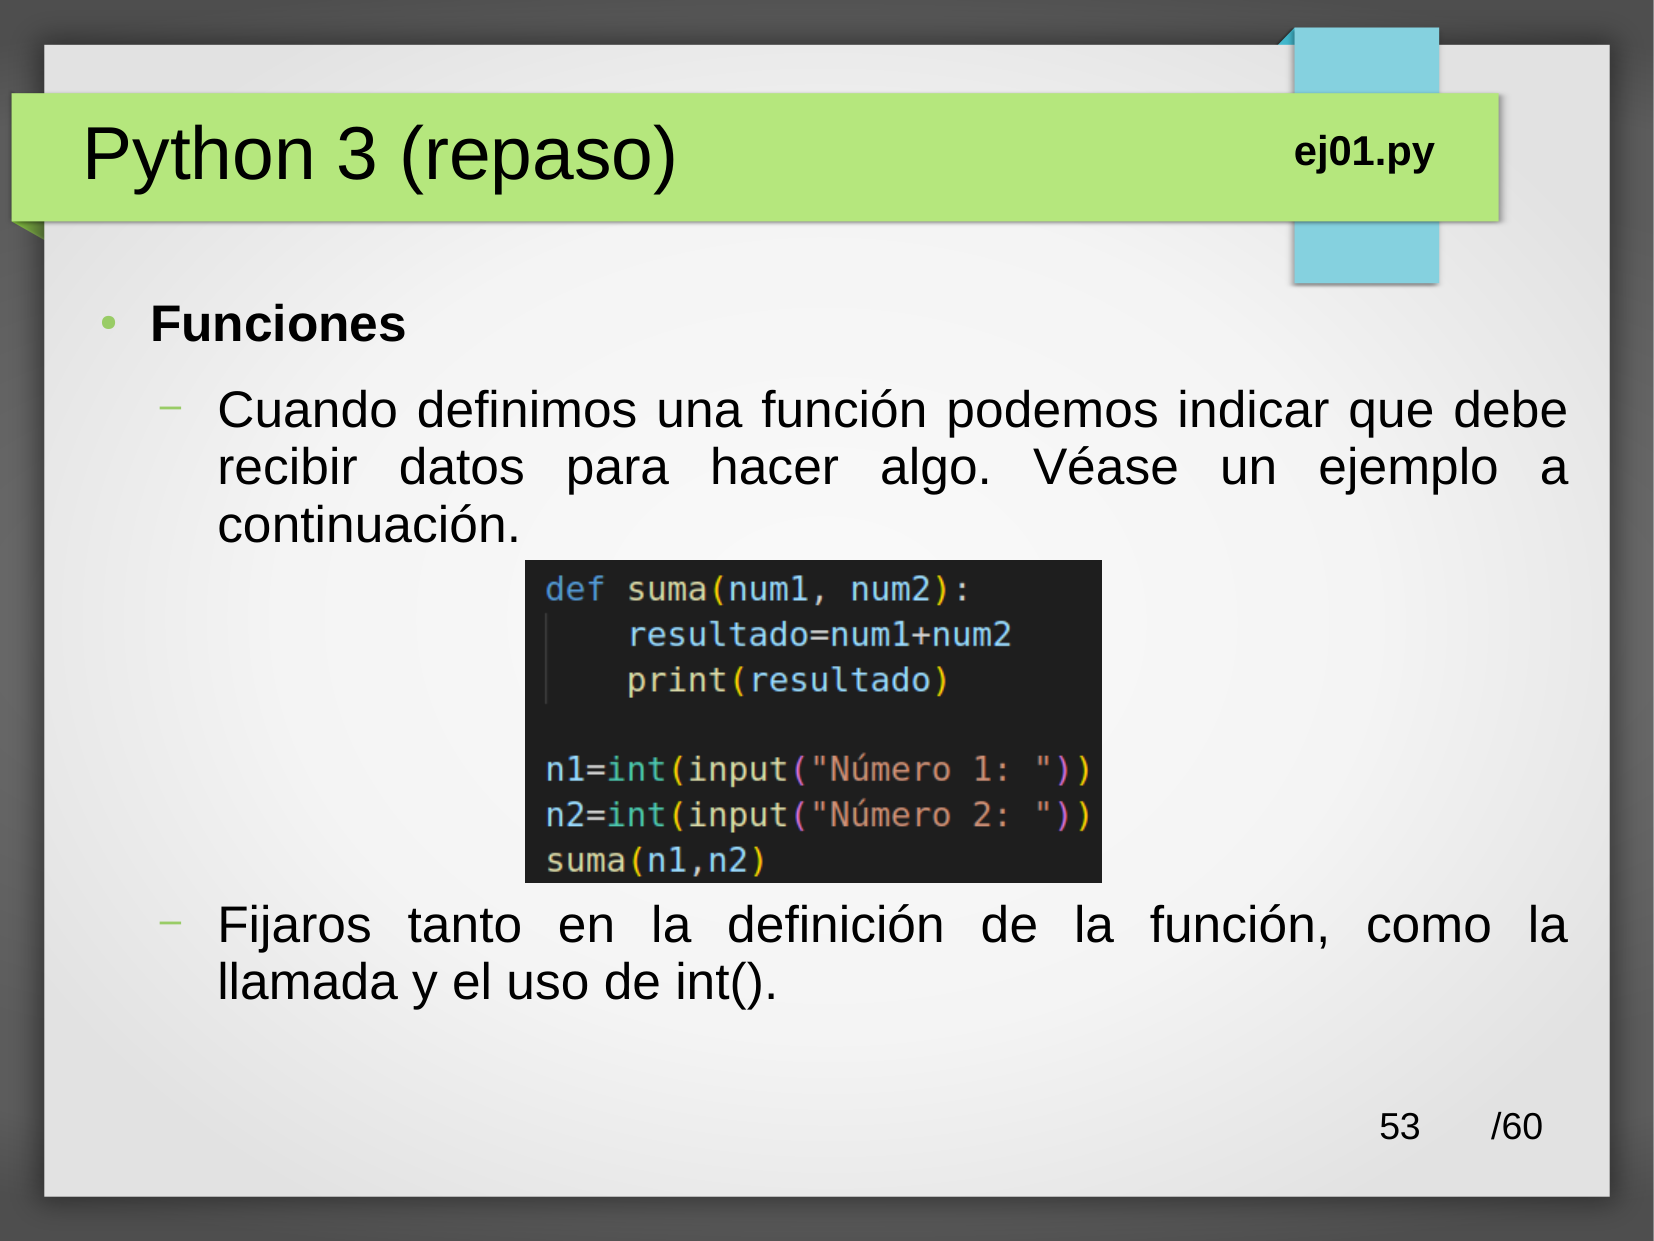

# Python 3 (repaso)
ej01.py
Funciones
Cuando definimos una función podemos indicar que debe recibir datos para hacer algo. Véase un ejemplo a continuación.
Fijaros tanto en la definición de la función, como la llamada y el uso de int().
/60